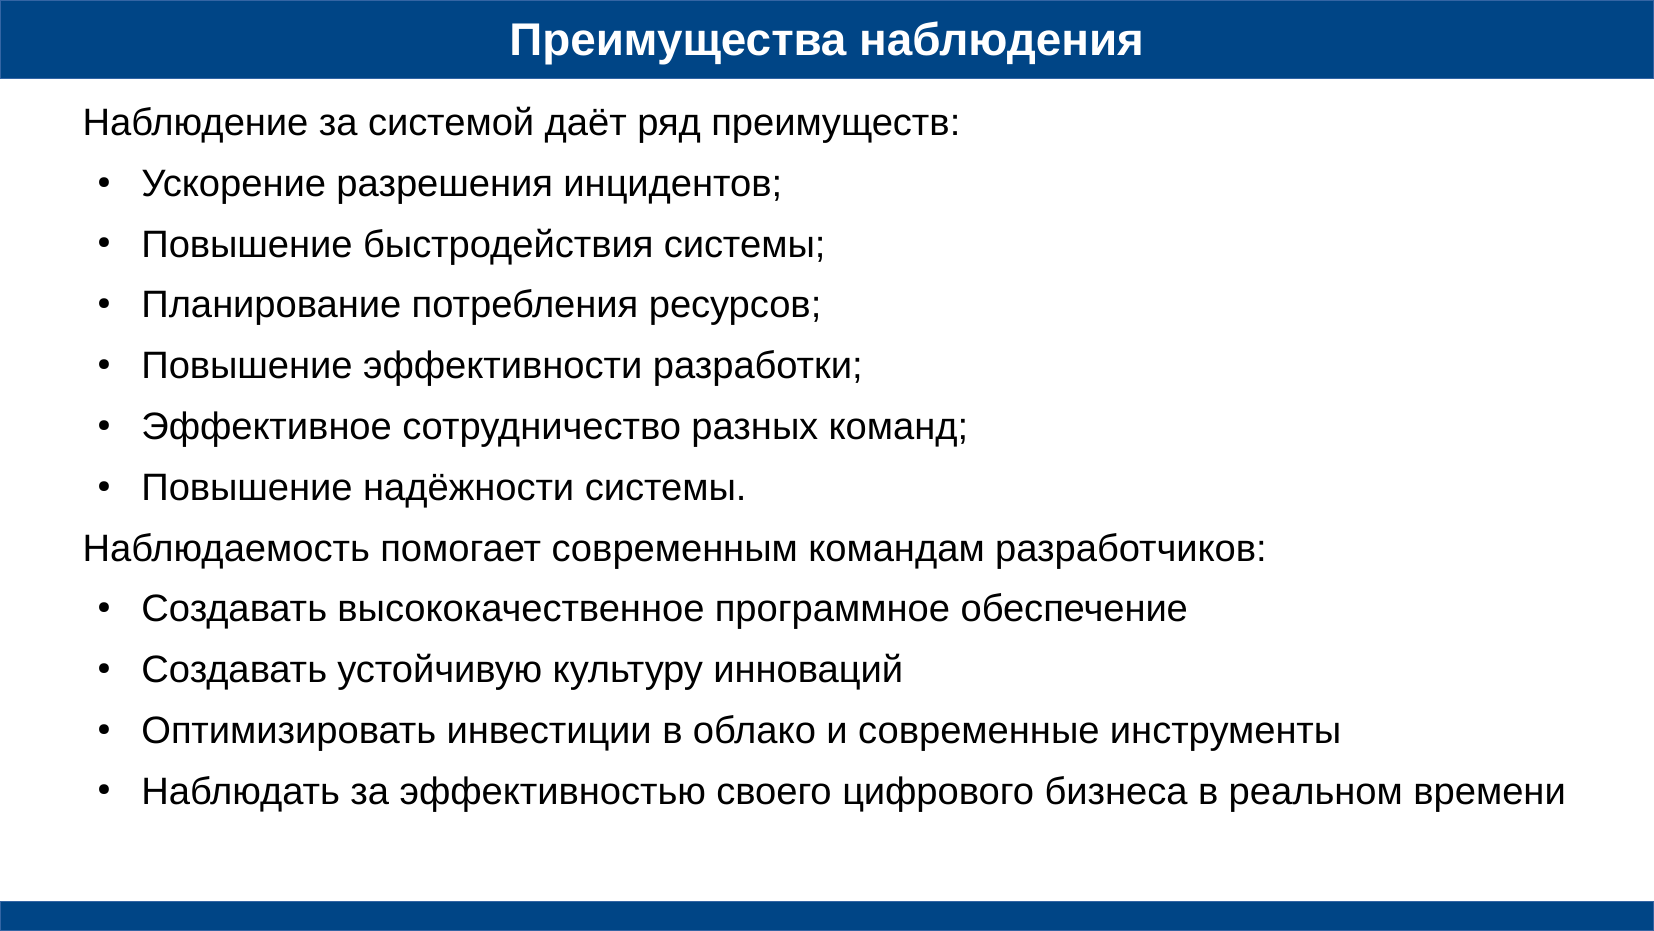

# Преимущества наблюдения
Наблюдение за системой даёт ряд преимуществ:
Ускорение разрешения инцидентов;
Повышение быстродействия системы;
Планирование потребления ресурсов;
Повышение эффективности разработки;
Эффективное сотрудничество разных команд;
Повышение надёжности системы.
Наблюдаемость помогает современным командам разработчиков:
Создавать высококачественное программное обеспечение
Создавать устойчивую культуру инноваций
Оптимизировать инвестиции в облако и современные инструменты
Наблюдать за эффективностью своего цифрового бизнеса в реальном времени